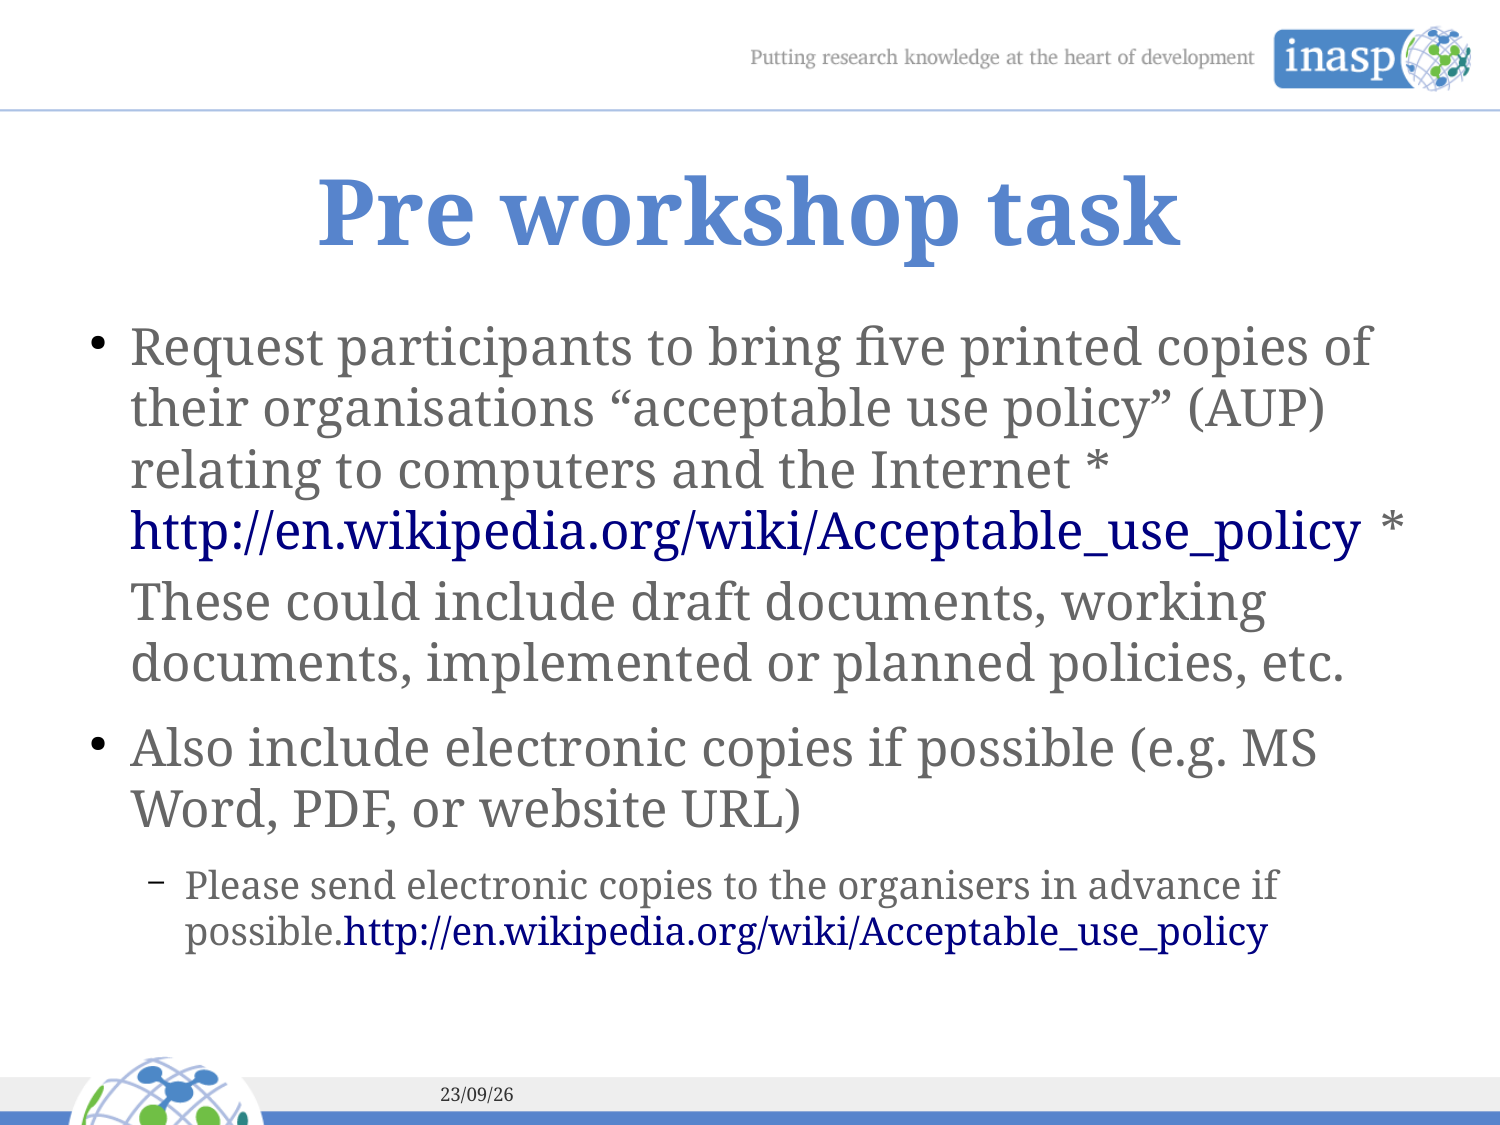

# Pre workshop task
Request participants to bring five printed copies of their organisations “acceptable use policy” (AUP) relating to computers and the Internet * http://en.wikipedia.org/wiki/Acceptable_use_policy * These could include draft documents, working documents, implemented or planned policies, etc.
Also include electronic copies if possible (e.g. MS Word, PDF, or website URL)
Please send electronic copies to the organisers in advance if possible.http://en.wikipedia.org/wiki/Acceptable_use_policy